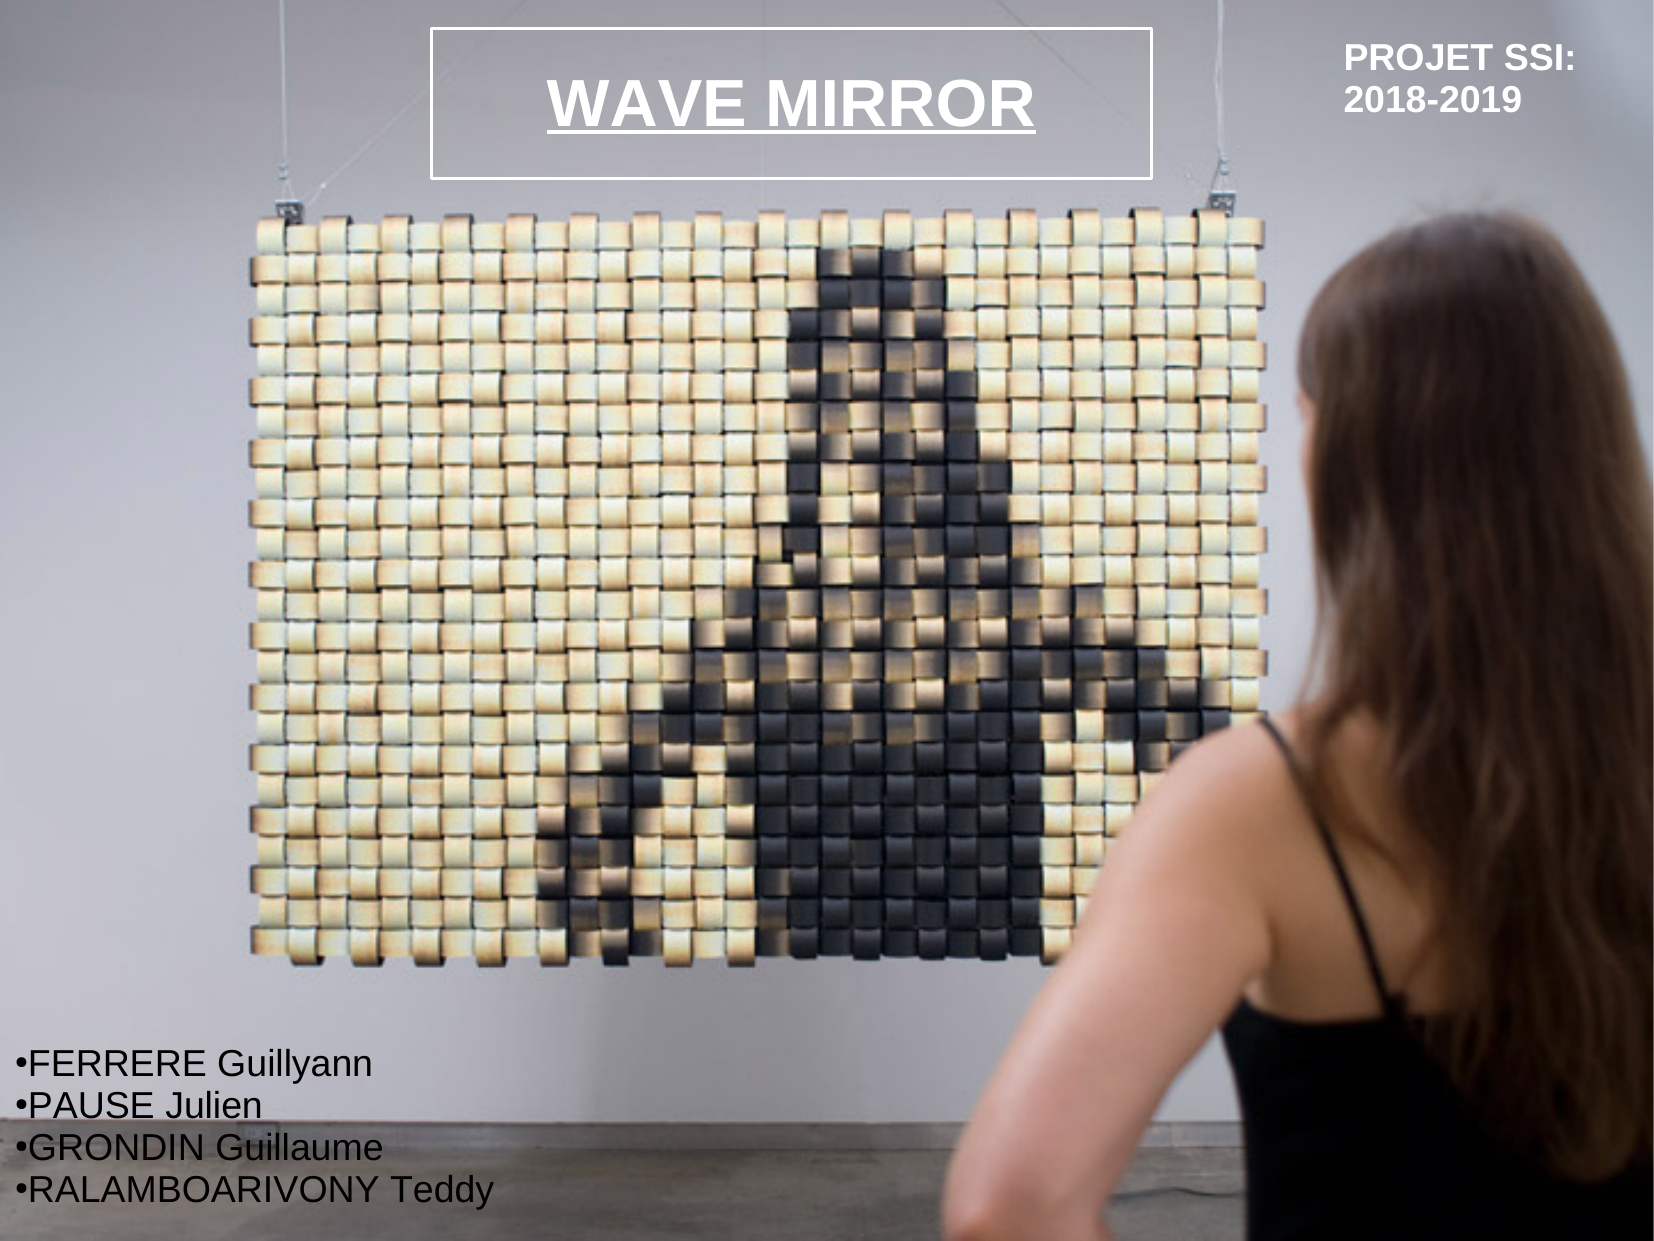

# WAVE MIRROR
PROJET SSI:
2018-2019
FERRERE Guillyann
PAUSE Julien
GRONDIN Guillaume
RALAMBOARIVONY Teddy